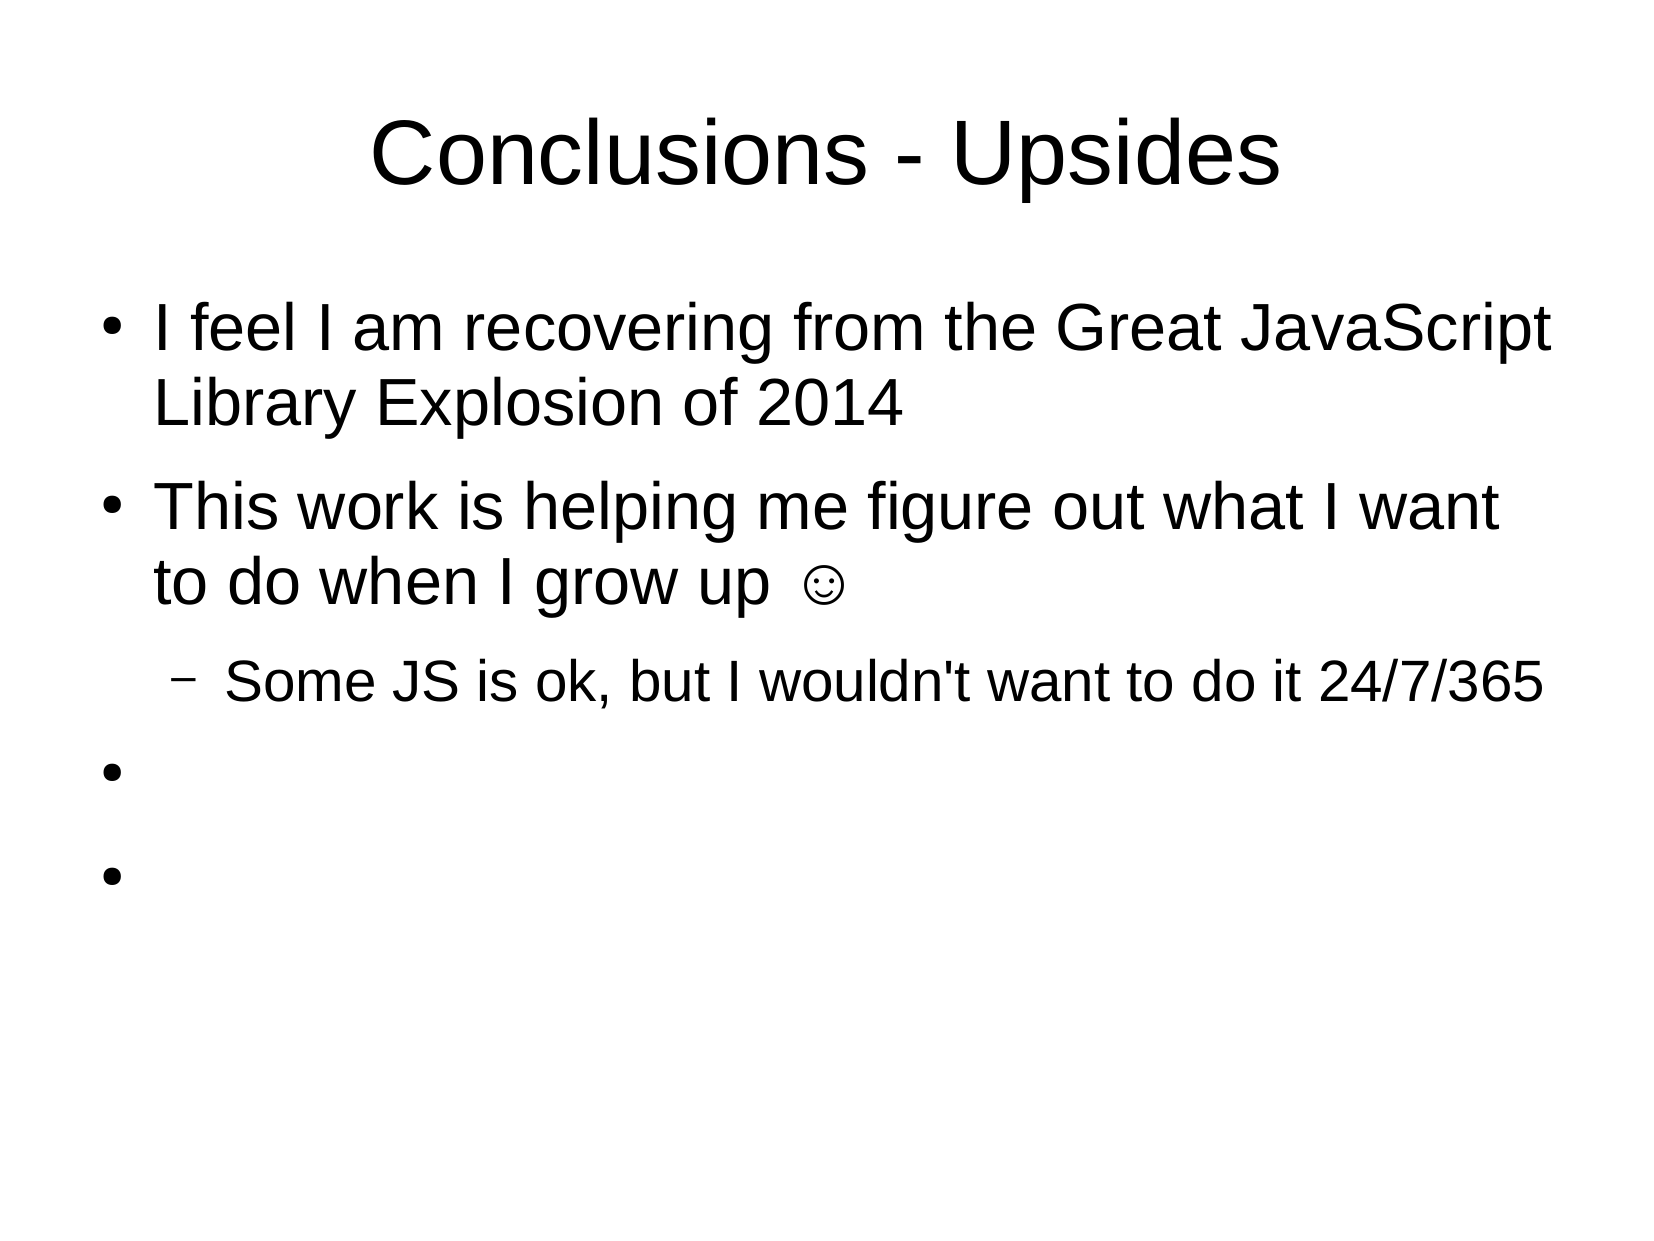

# Conclusions - Upsides
I feel I am recovering from the Great JavaScript Library Explosion of 2014
This work is helping me figure out what I want to do when I grow up ☺
Some JS is ok, but I wouldn't want to do it 24/7/365